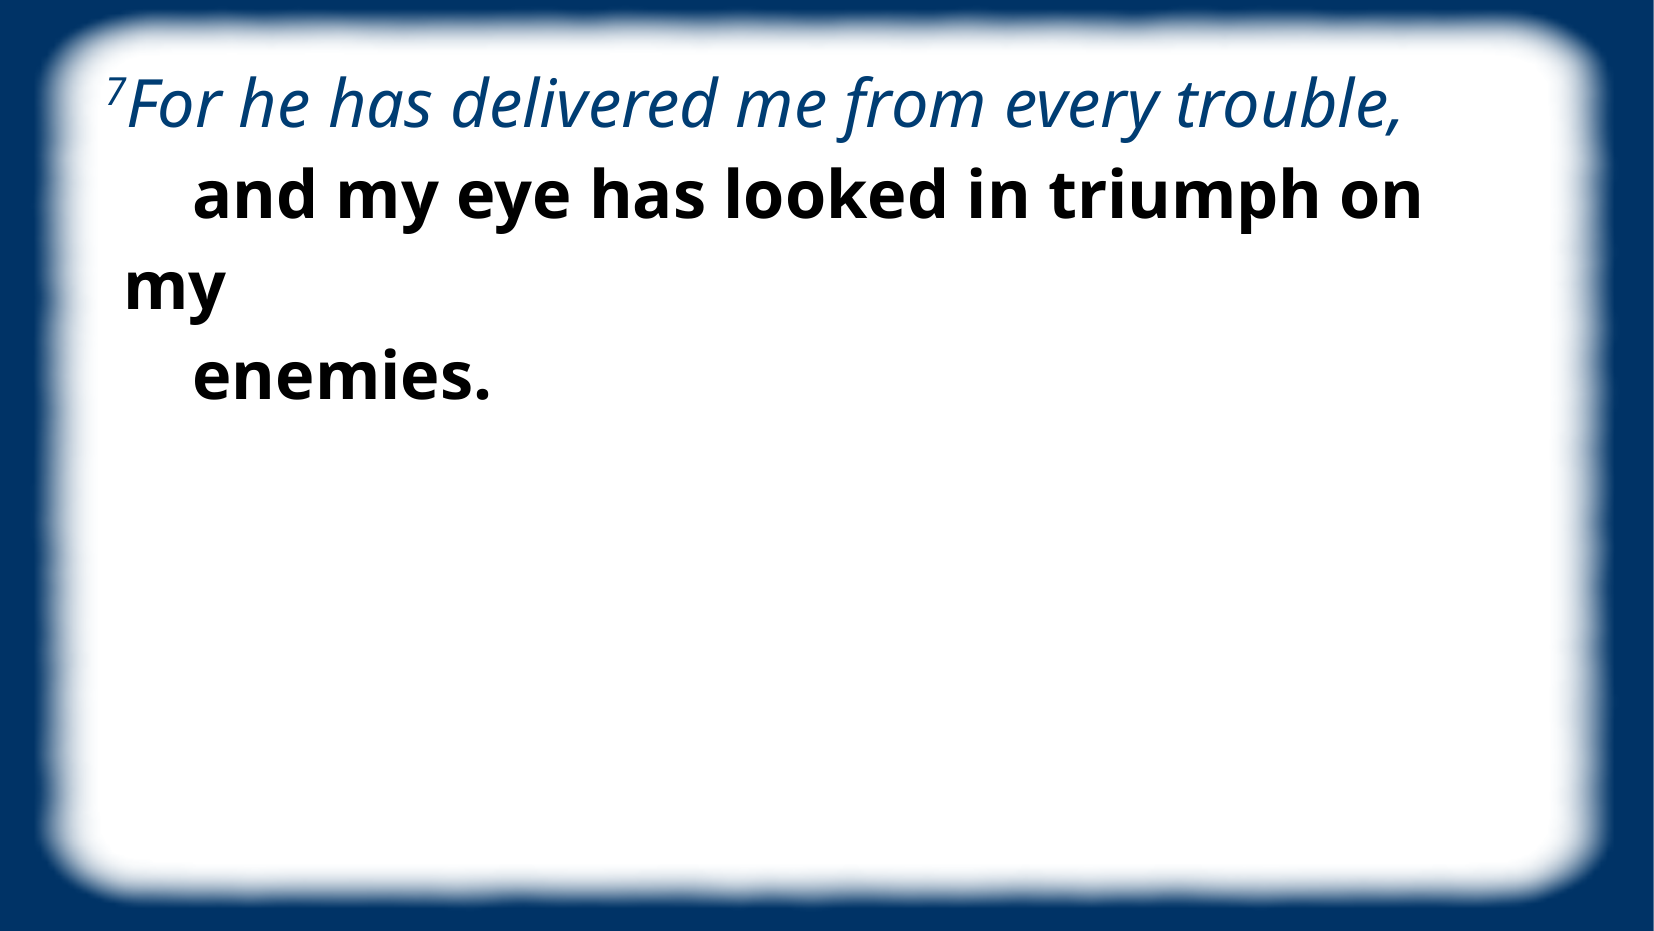

7For he has delivered me from every trouble,
 and my eye has looked in triumph on my
 enemies.